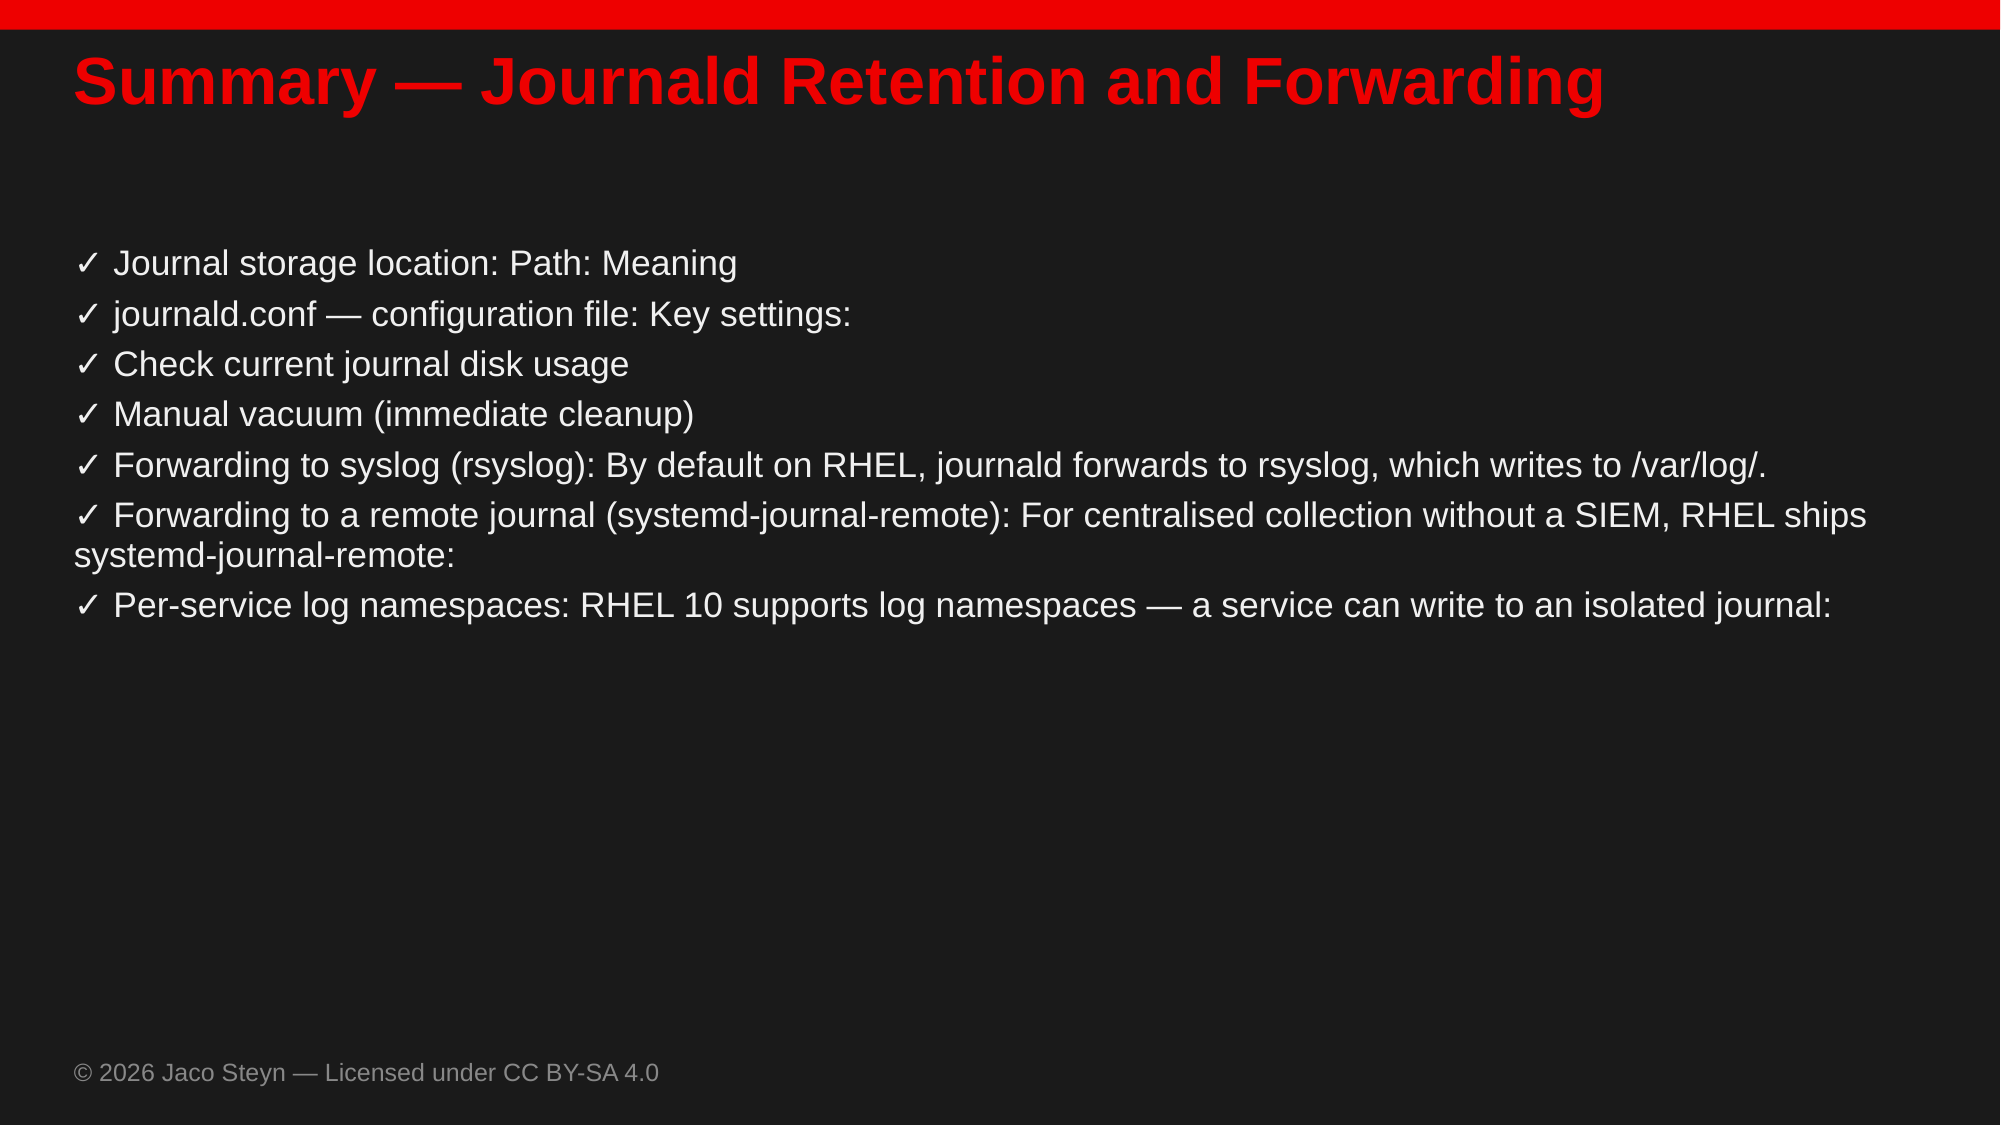

Summary — Journald Retention and Forwarding
✓ Journal storage location: Path: Meaning
✓ journald.conf — configuration file: Key settings:
✓ Check current journal disk usage
✓ Manual vacuum (immediate cleanup)
✓ Forwarding to syslog (rsyslog): By default on RHEL, journald forwards to rsyslog, which writes to /var/log/.
✓ Forwarding to a remote journal (systemd-journal-remote): For centralised collection without a SIEM, RHEL ships systemd-journal-remote:
✓ Per-service log namespaces: RHEL 10 supports log namespaces — a service can write to an isolated journal:
© 2026 Jaco Steyn — Licensed under CC BY-SA 4.0